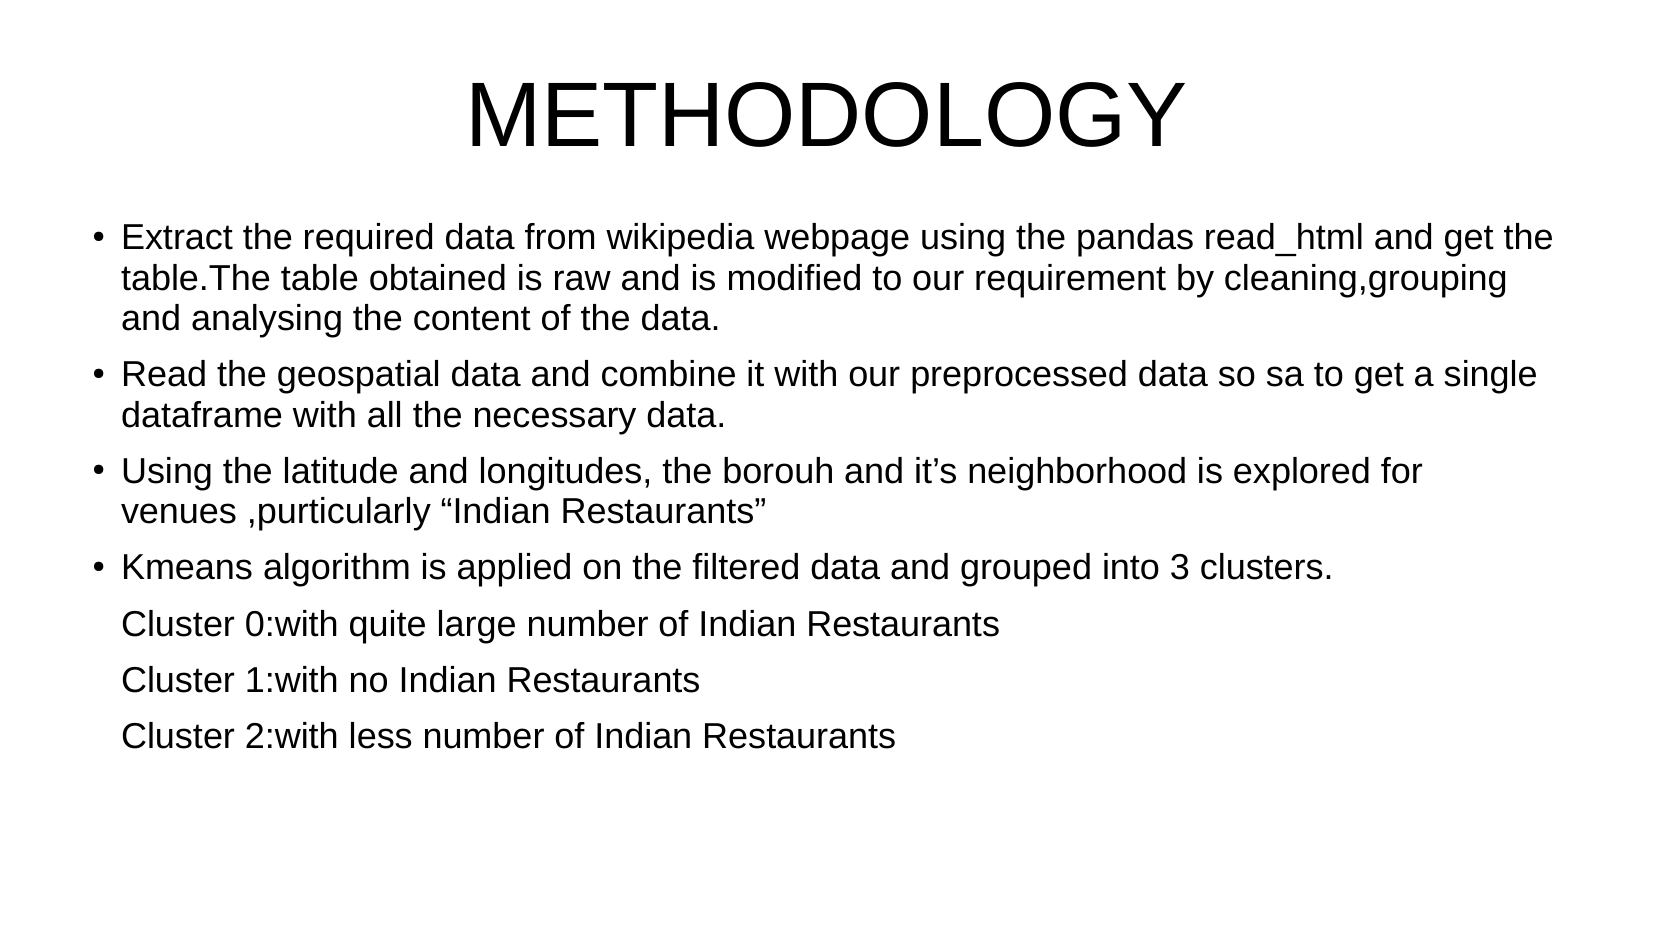

# METHODOLOGY
Extract the required data from wikipedia webpage using the pandas read_html and get the table.The table obtained is raw and is modified to our requirement by cleaning,grouping and analysing the content of the data.
Read the geospatial data and combine it with our preprocessed data so sa to get a single dataframe with all the necessary data.
Using the latitude and longitudes, the borouh and it’s neighborhood is explored for venues ,purticularly “Indian Restaurants”
Kmeans algorithm is applied on the filtered data and grouped into 3 clusters.
Cluster 0:with quite large number of Indian Restaurants
Cluster 1:with no Indian Restaurants
Cluster 2:with less number of Indian Restaurants